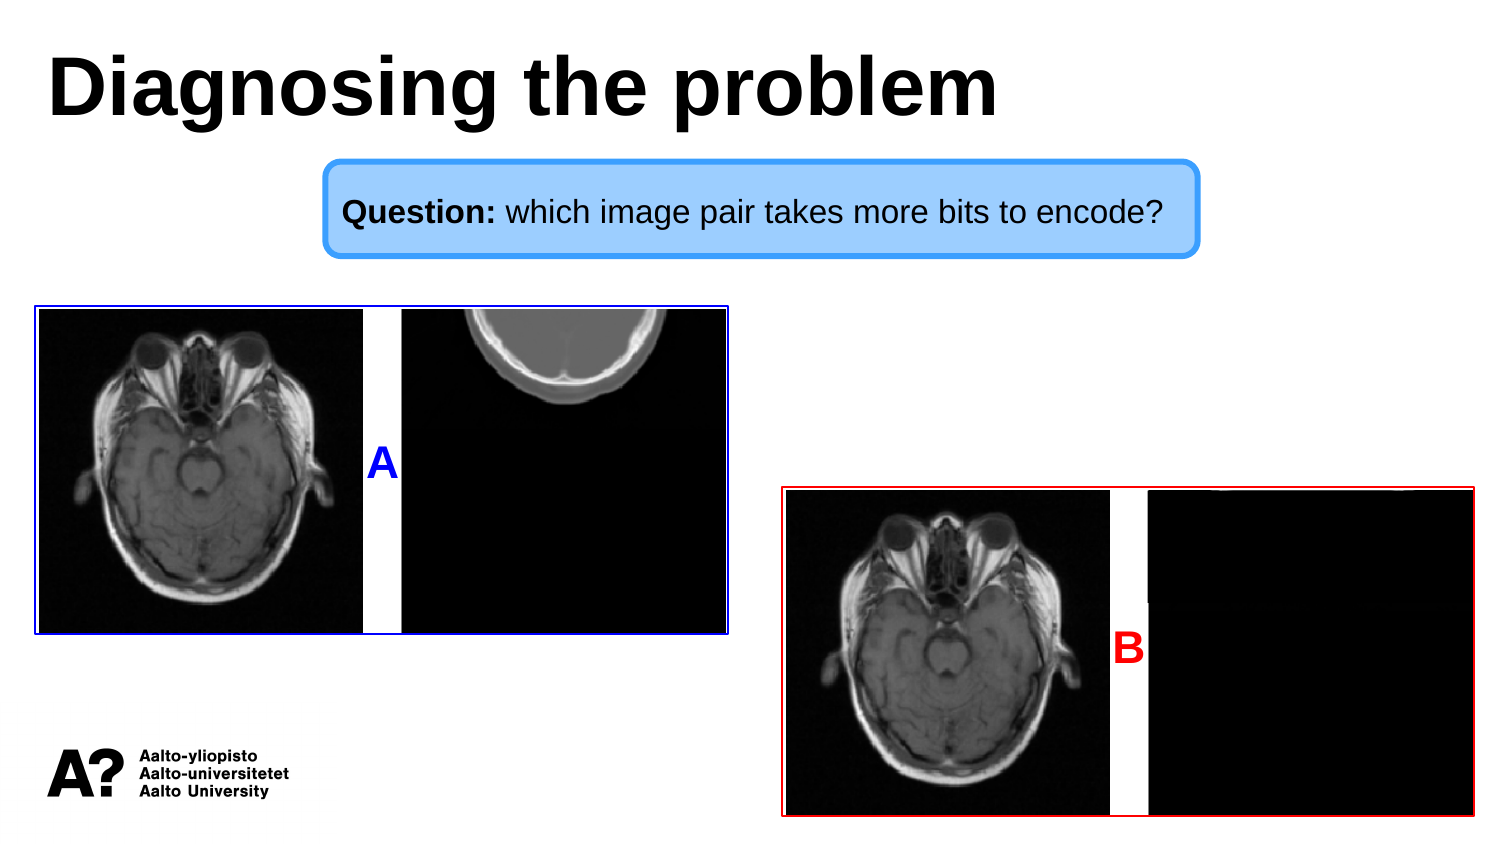

# Diagnosing the problem
 Question: which image pair takes more bits to encode?
A
B